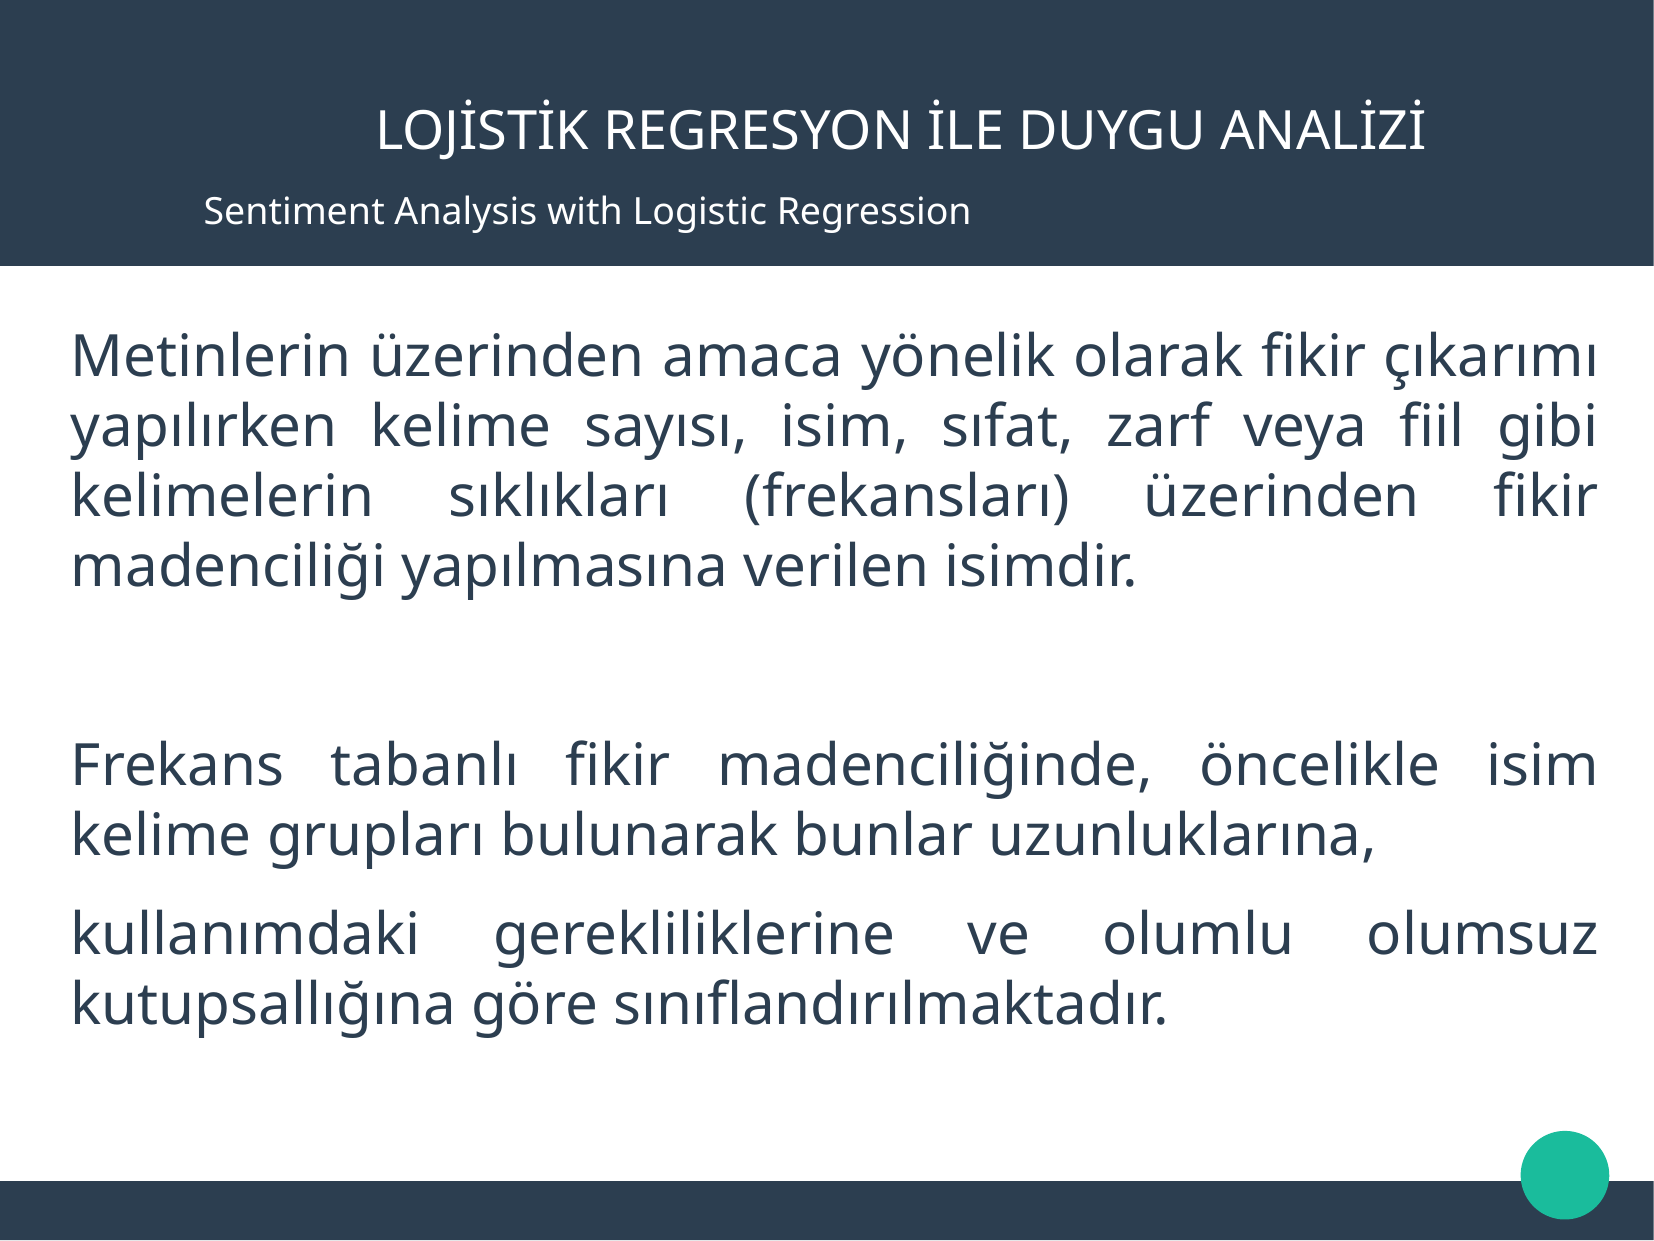

# LOJİSTİK REGRESYON İLE DUYGU ANALİZİ
Sentiment Analysis with Logistic Regression
Metinlerin üzerinden amaca yönelik olarak fikir çıkarımı yapılırken kelime sayısı, isim, sıfat, zarf veya fiil gibi kelimelerin sıklıkları (frekansları) üzerinden fikir madenciliği yapılmasına verilen isimdir.
Frekans tabanlı fikir madenciliğinde, öncelikle isim kelime grupları bulunarak bunlar uzunluklarına,
kullanımdaki gerekliliklerine ve olumlu olumsuz kutupsallığına göre sınıflandırılmaktadır.